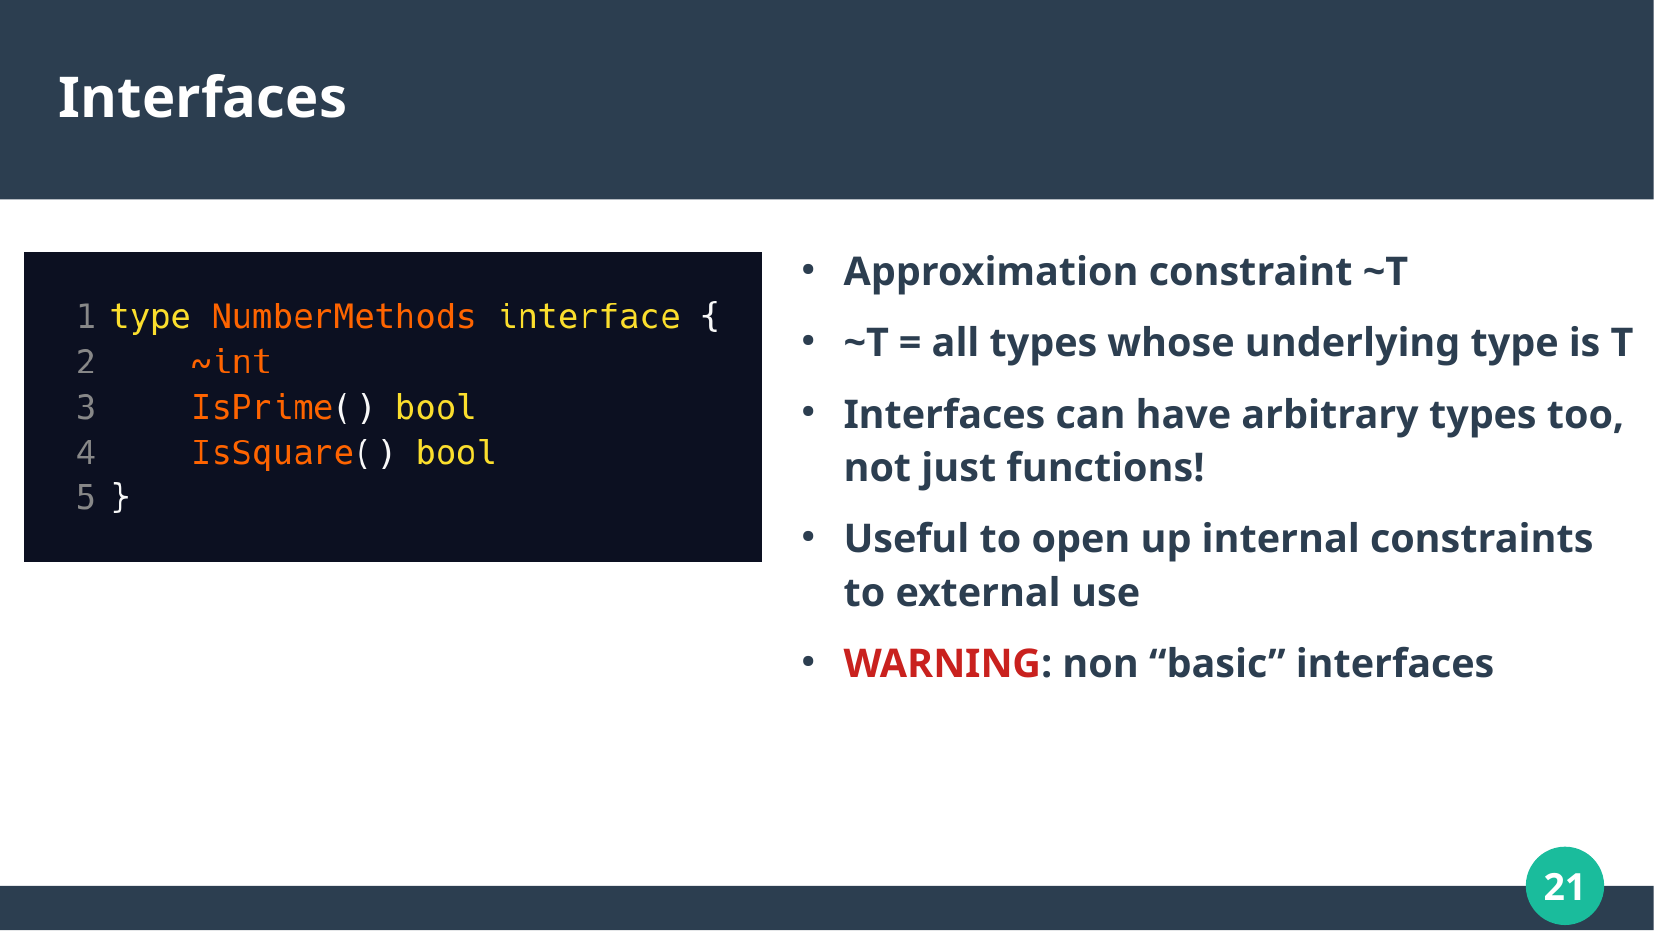

# Interfaces
Approximation constraint ~T
~T = all types whose underlying type is T
Interfaces can have arbitrary types too, not just functions!
Useful to open up internal constraints to external use
WARNING: non “basic” interfaces